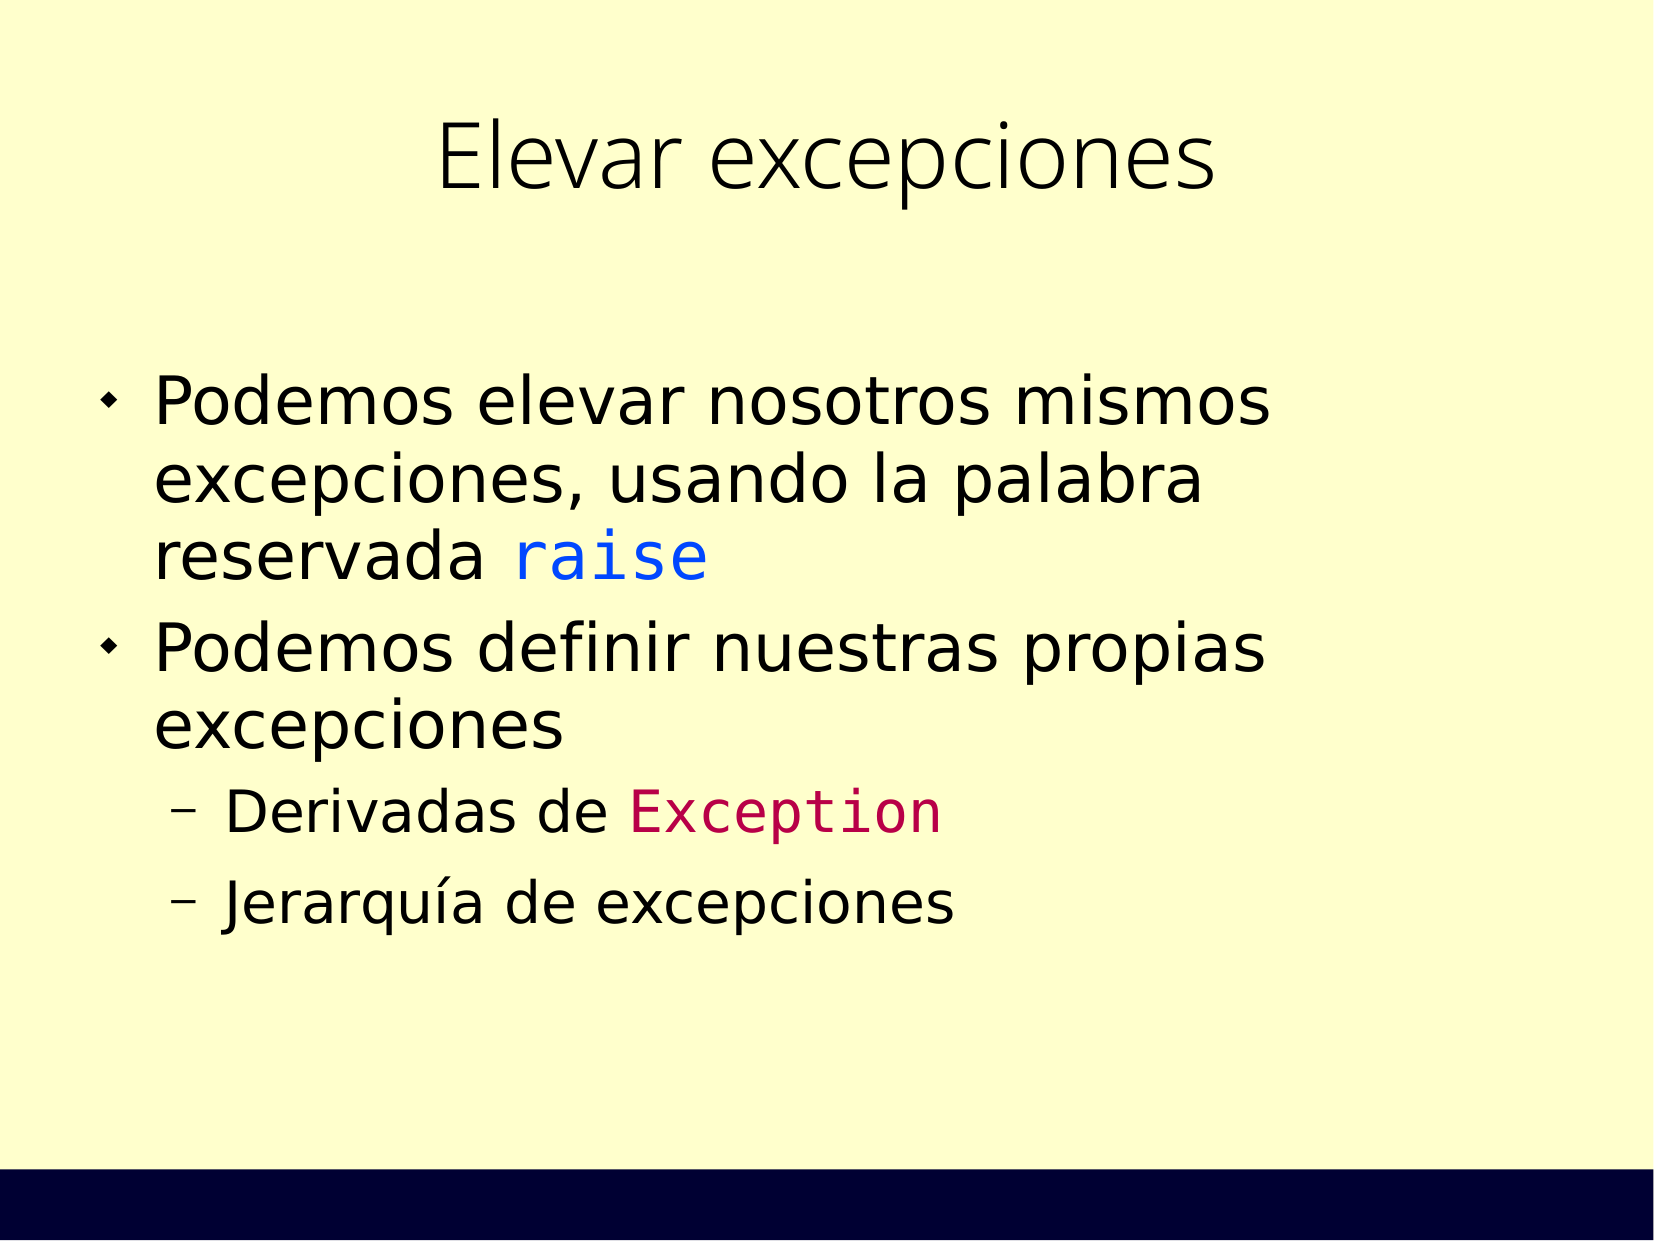

# Elevar excepciones
Podemos elevar nosotros mismos excepciones, usando la palabra reservada raise
Podemos definir nuestras propias excepciones
Derivadas de Exception
Jerarquía de excepciones